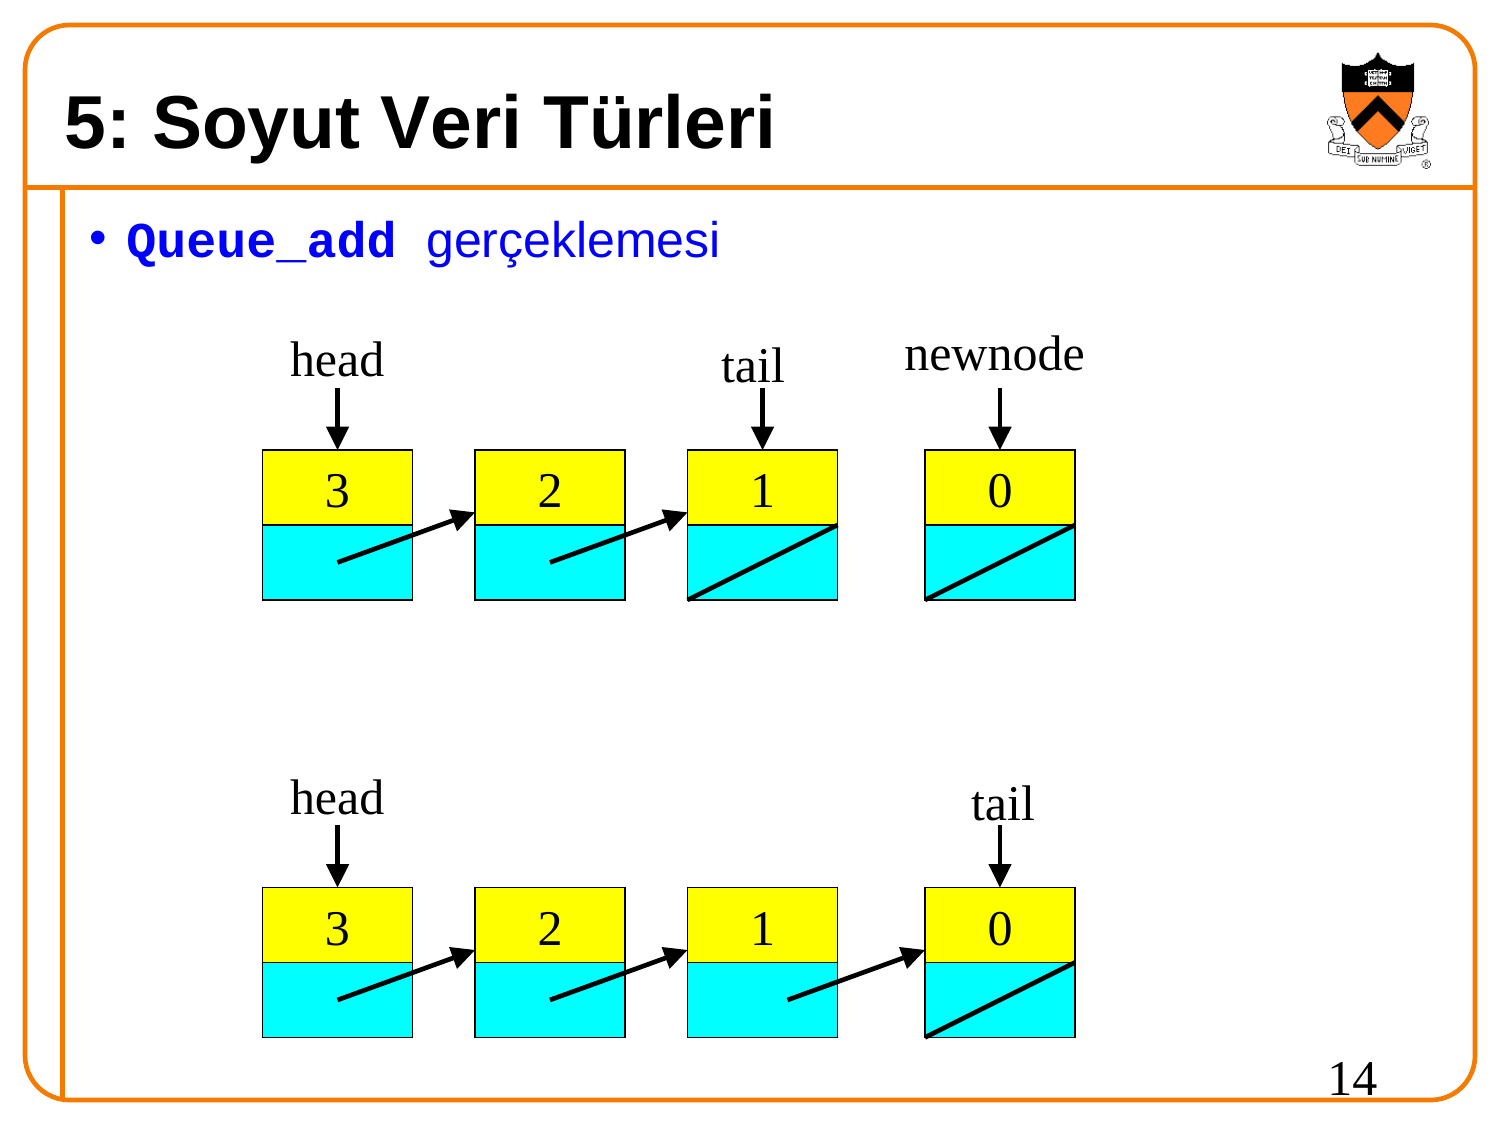

5: Soyut Veri Türleri
# Queue_add gerçeklemesi
newnode
head
tail
3
2
1
0
head
tail
3
2
1
0
14